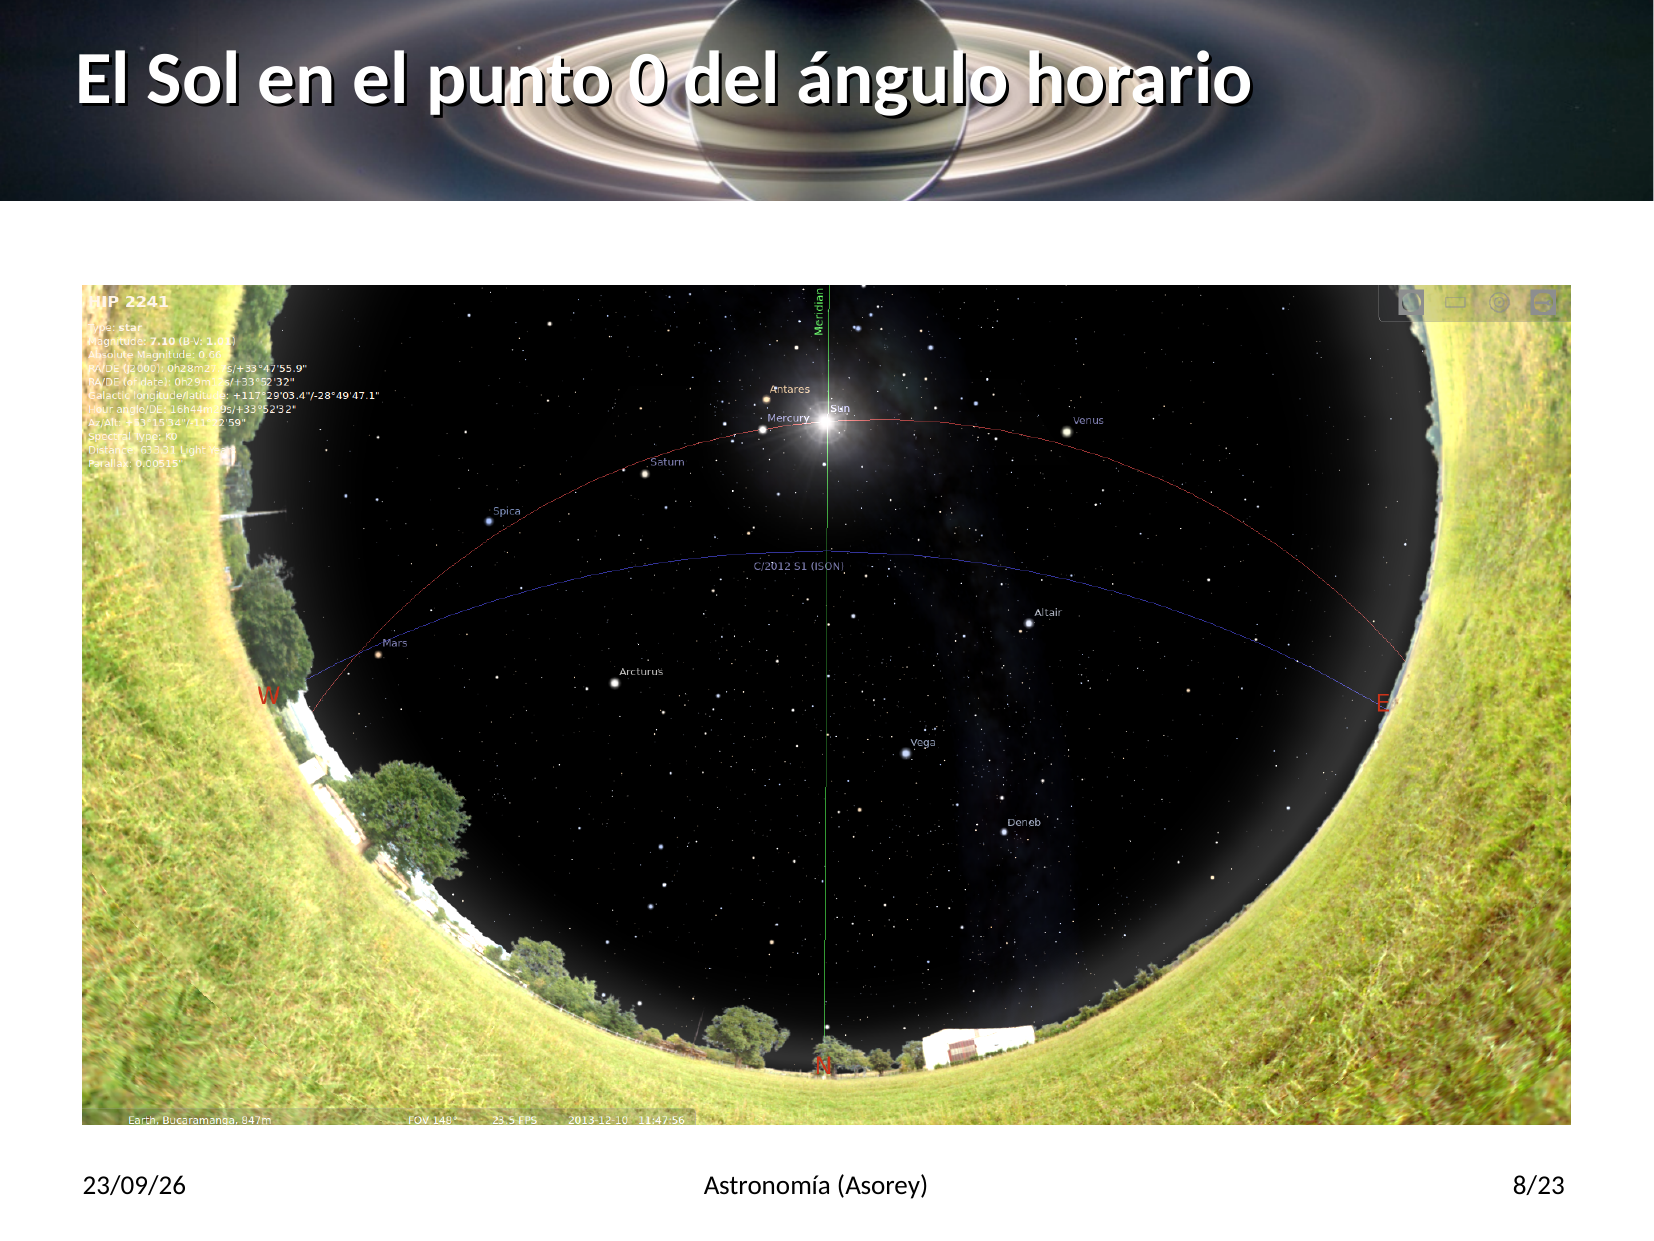

# El Sol en el punto 0 del ángulo horario
Astronomía (Asorey)
8